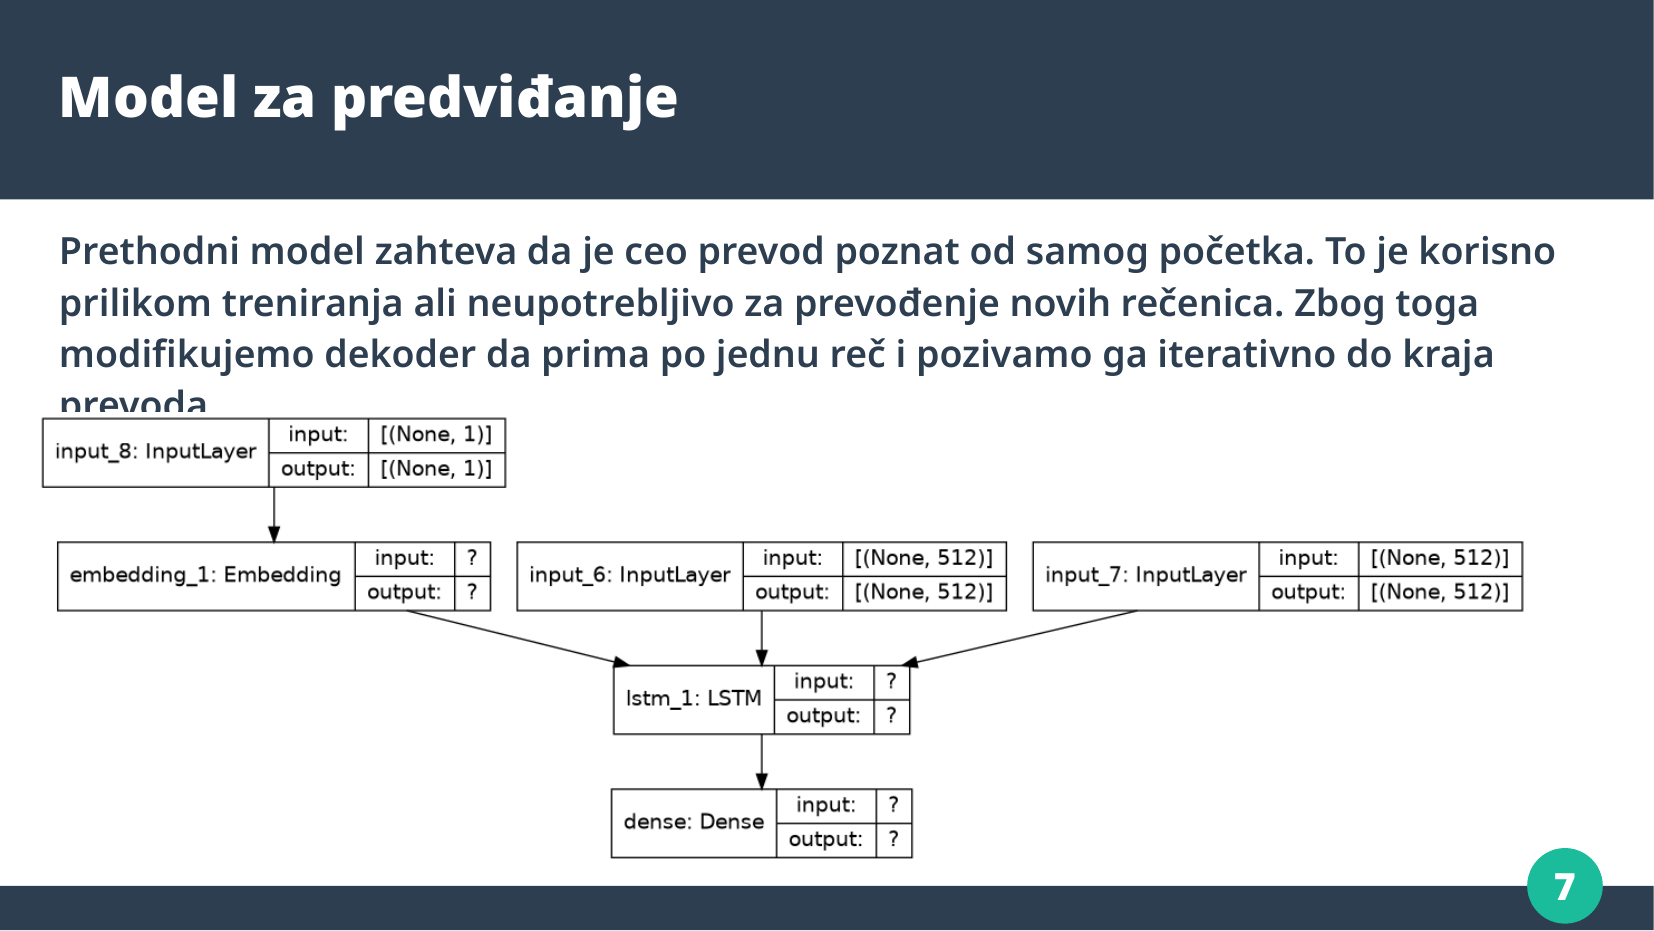

# Model za predviđanje
Prethodni model zahteva da je ceo prevod poznat od samog početka. To je korisno prilikom treniranja ali neupotrebljivo za prevođenje novih rečenica. Zbog toga modifikujemo dekoder da prima po jednu reč i pozivamo ga iterativno do kraja prevoda.